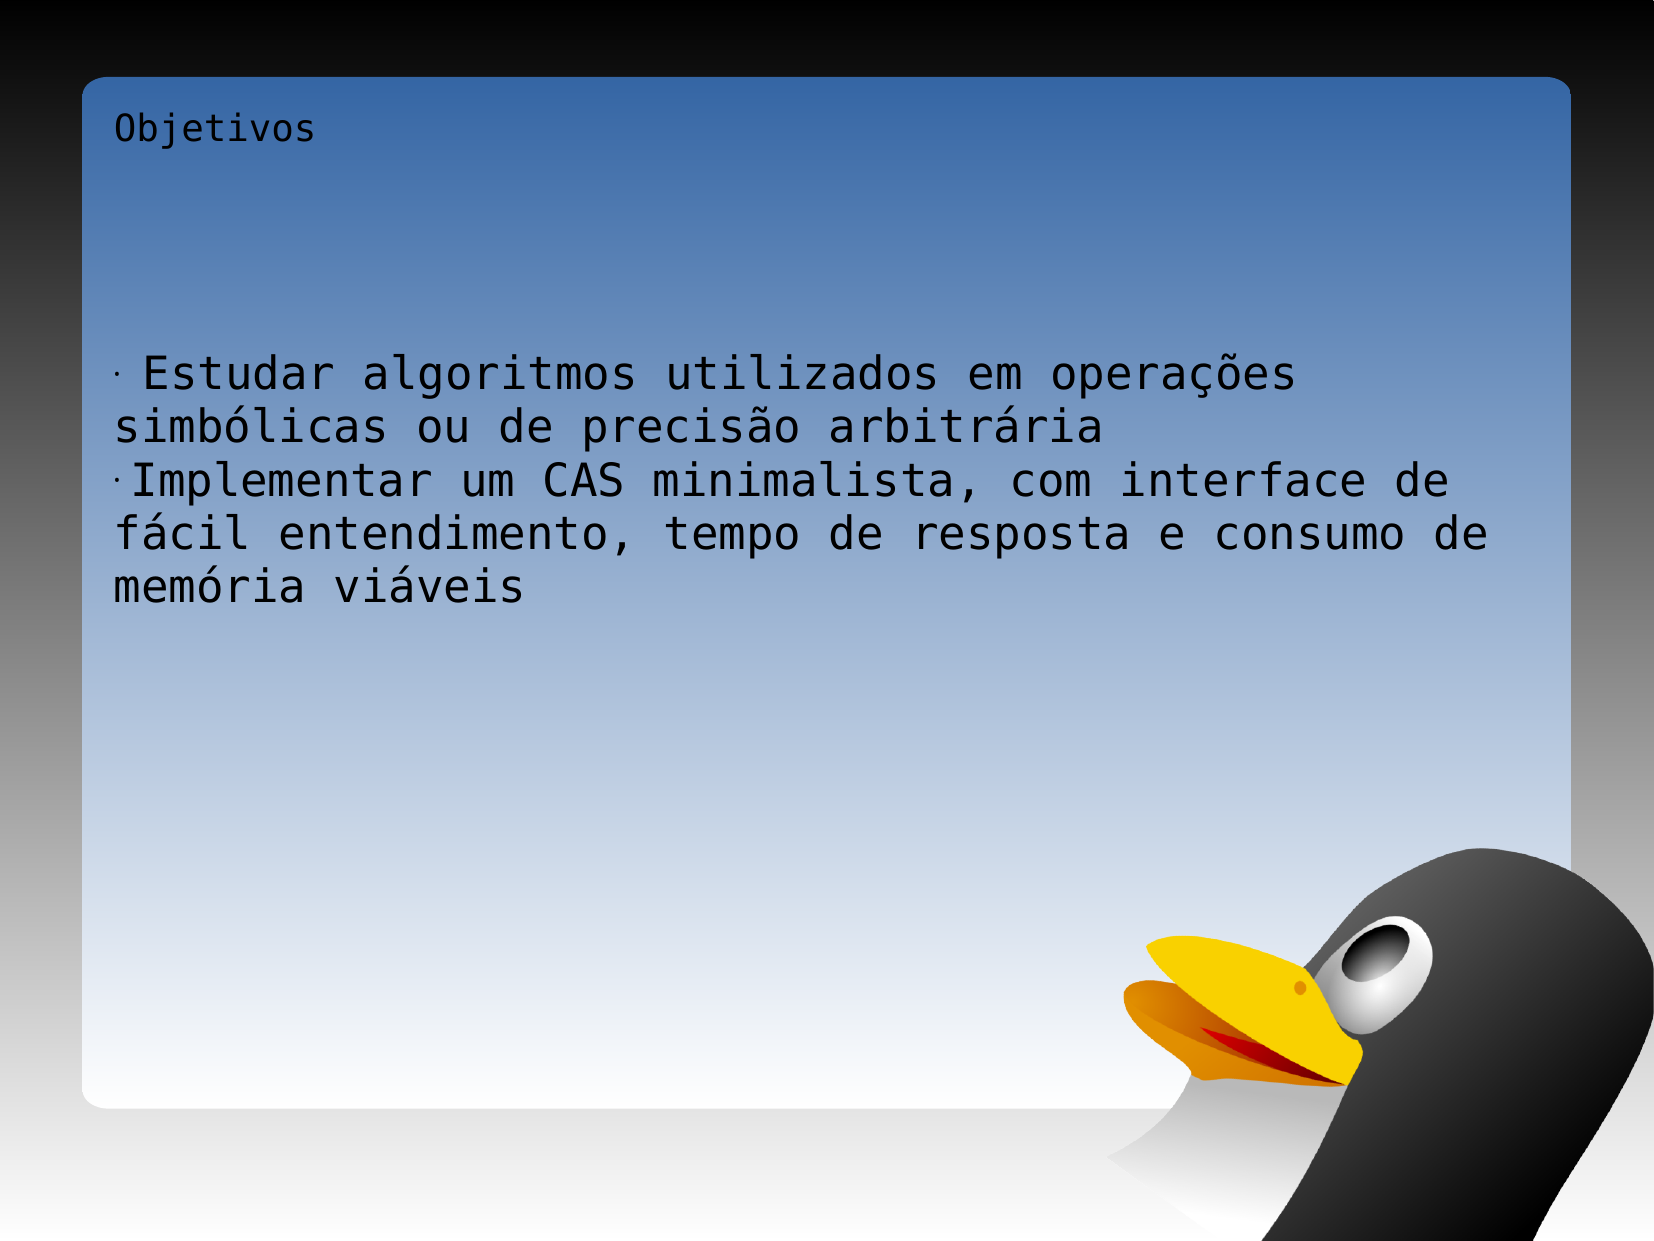

Objetivos
 Estudar algoritmos utilizados em operações simbólicas ou de precisão arbitrária
 Implementar um CAS minimalista, com interface de fácil entendimento, tempo de resposta e consumo de memória viáveis